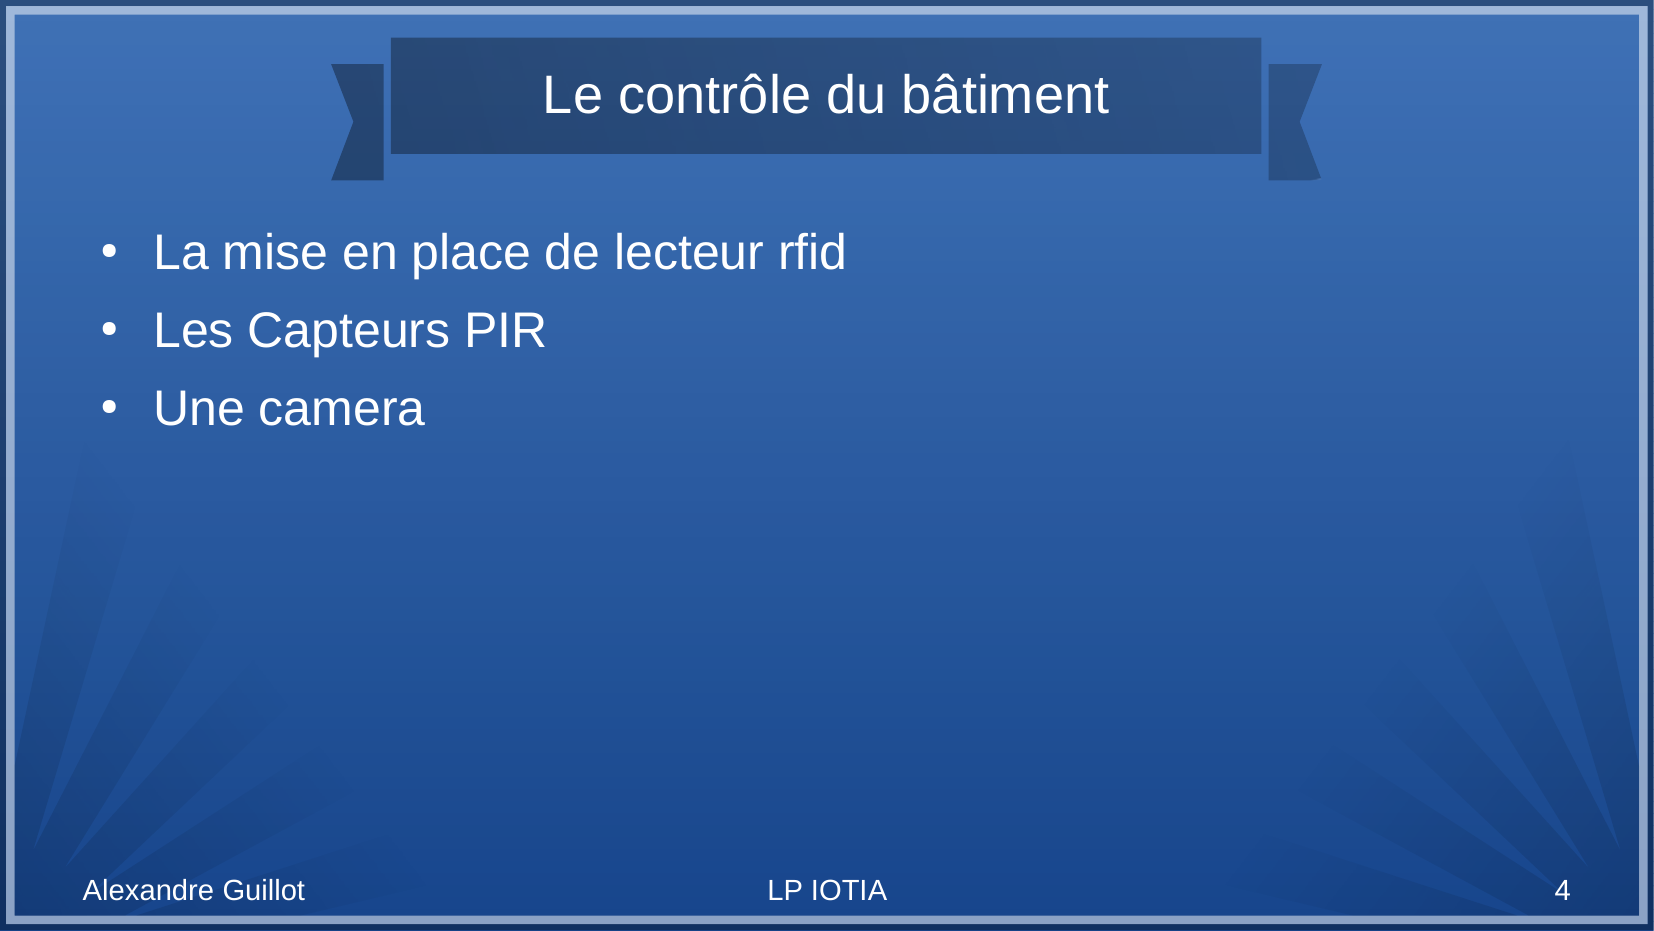

# Le contrôle du bâtiment
La mise en place de lecteur rfid
Les Capteurs PIR
Une camera
Alexandre Guillot
LP IOTIA
4